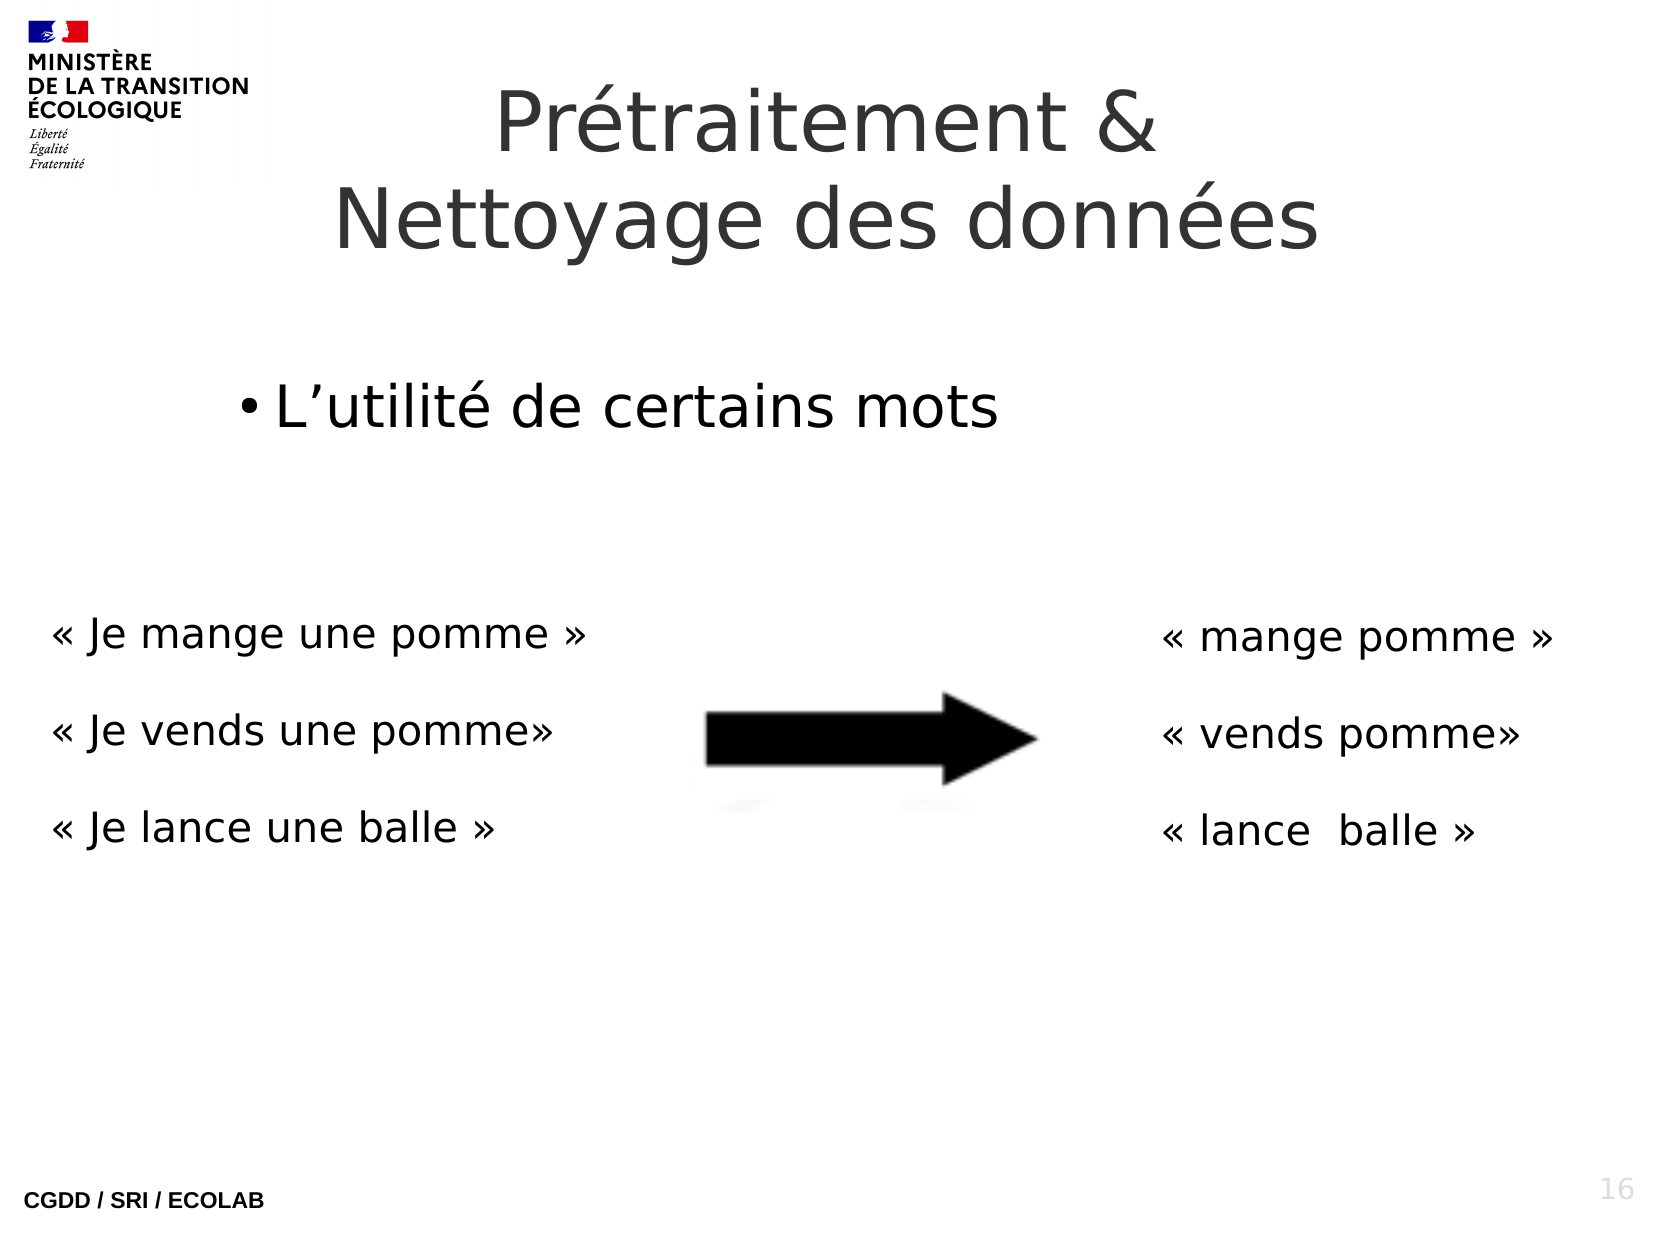

# Prétraitement & Nettoyage des données
L’utilité de certains mots
« Je mange une pomme »
« Je vends une pomme»
« Je lance une balle »
« mange pomme »
« vends pomme»
« lance balle »
16